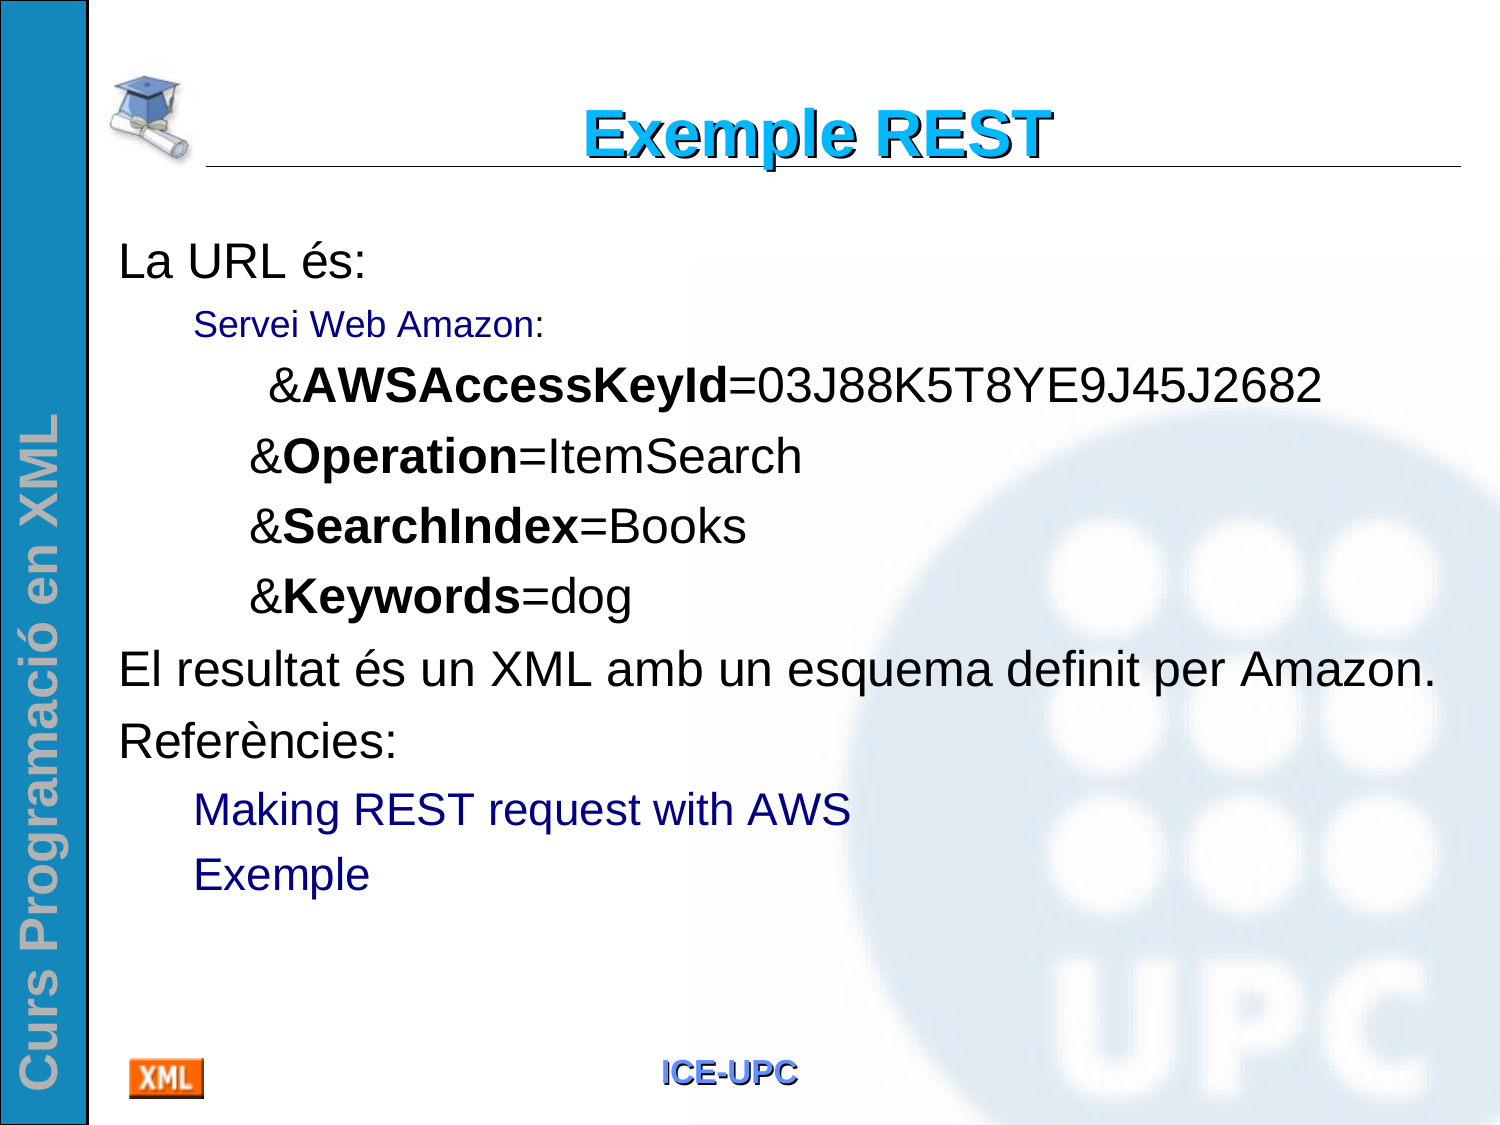

# Exemple REST
La URL és:
Servei Web Amazon:
&AWSAccessKeyId=03J88K5T8YE9J45J2682
 &Operation=ItemSearch
 &SearchIndex=Books
 &Keywords=dog
El resultat és un XML amb un esquema definit per Amazon.
Referències:
Making REST request with AWS
Exemple